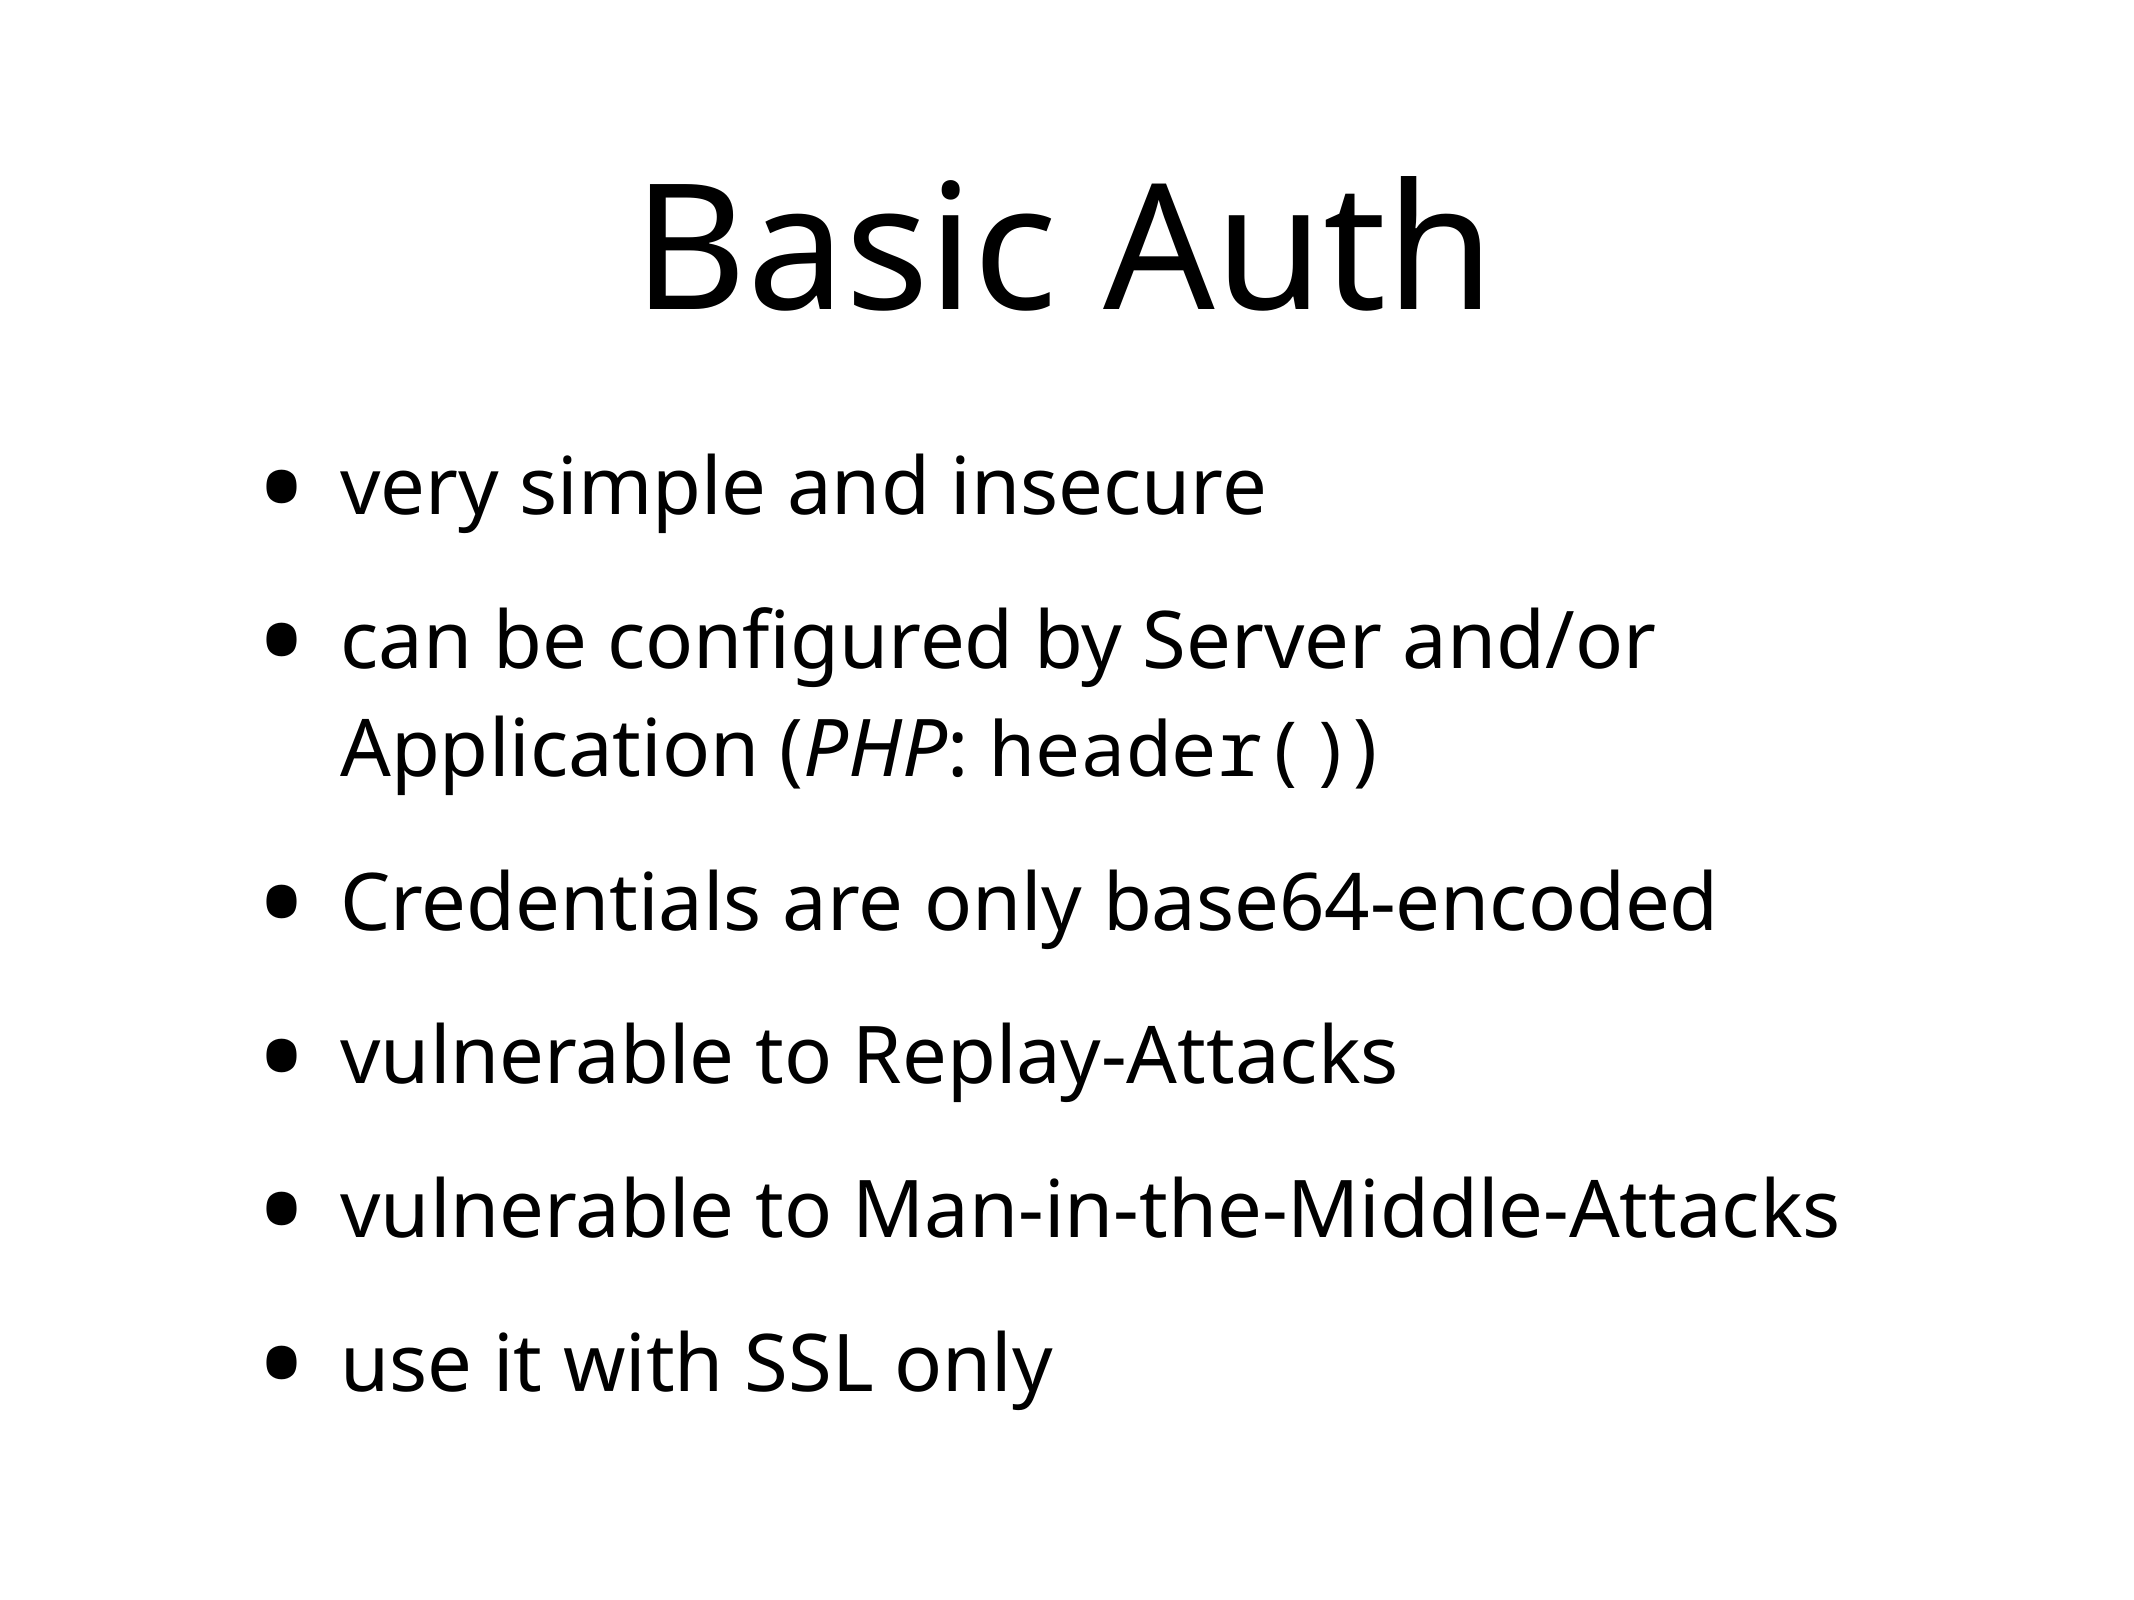

# Basic Auth
very simple and insecure
can be configured by Server and/or Application (PHP: header())
Credentials are only base64-encoded
vulnerable to Replay-Attacks
vulnerable to Man-in-the-Middle-Attacks
use it with SSL only